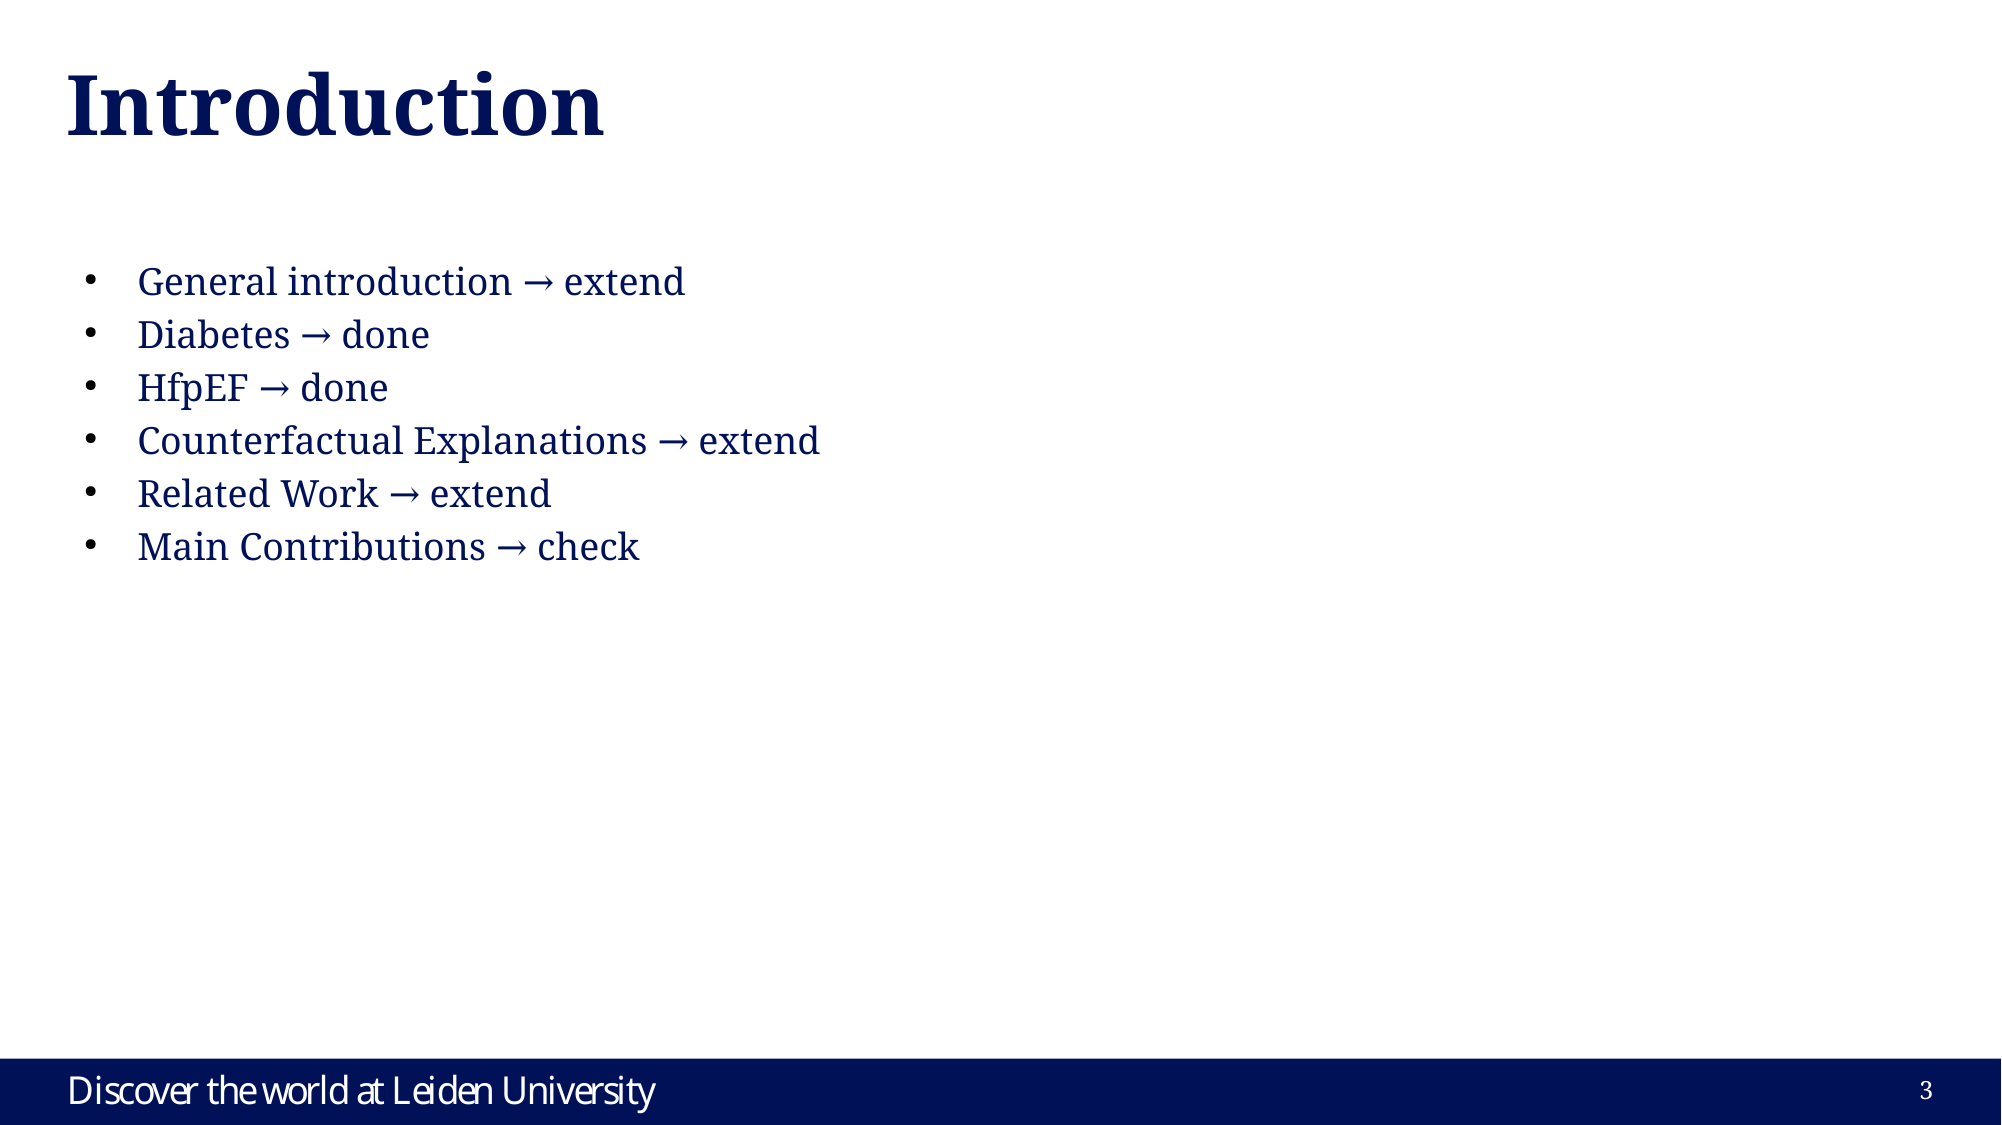

# Introduction
General introduction → extend
Diabetes → done
HfpEF → done
Counterfactual Explanations → extend
Related Work → extend
Main Contributions → check
3